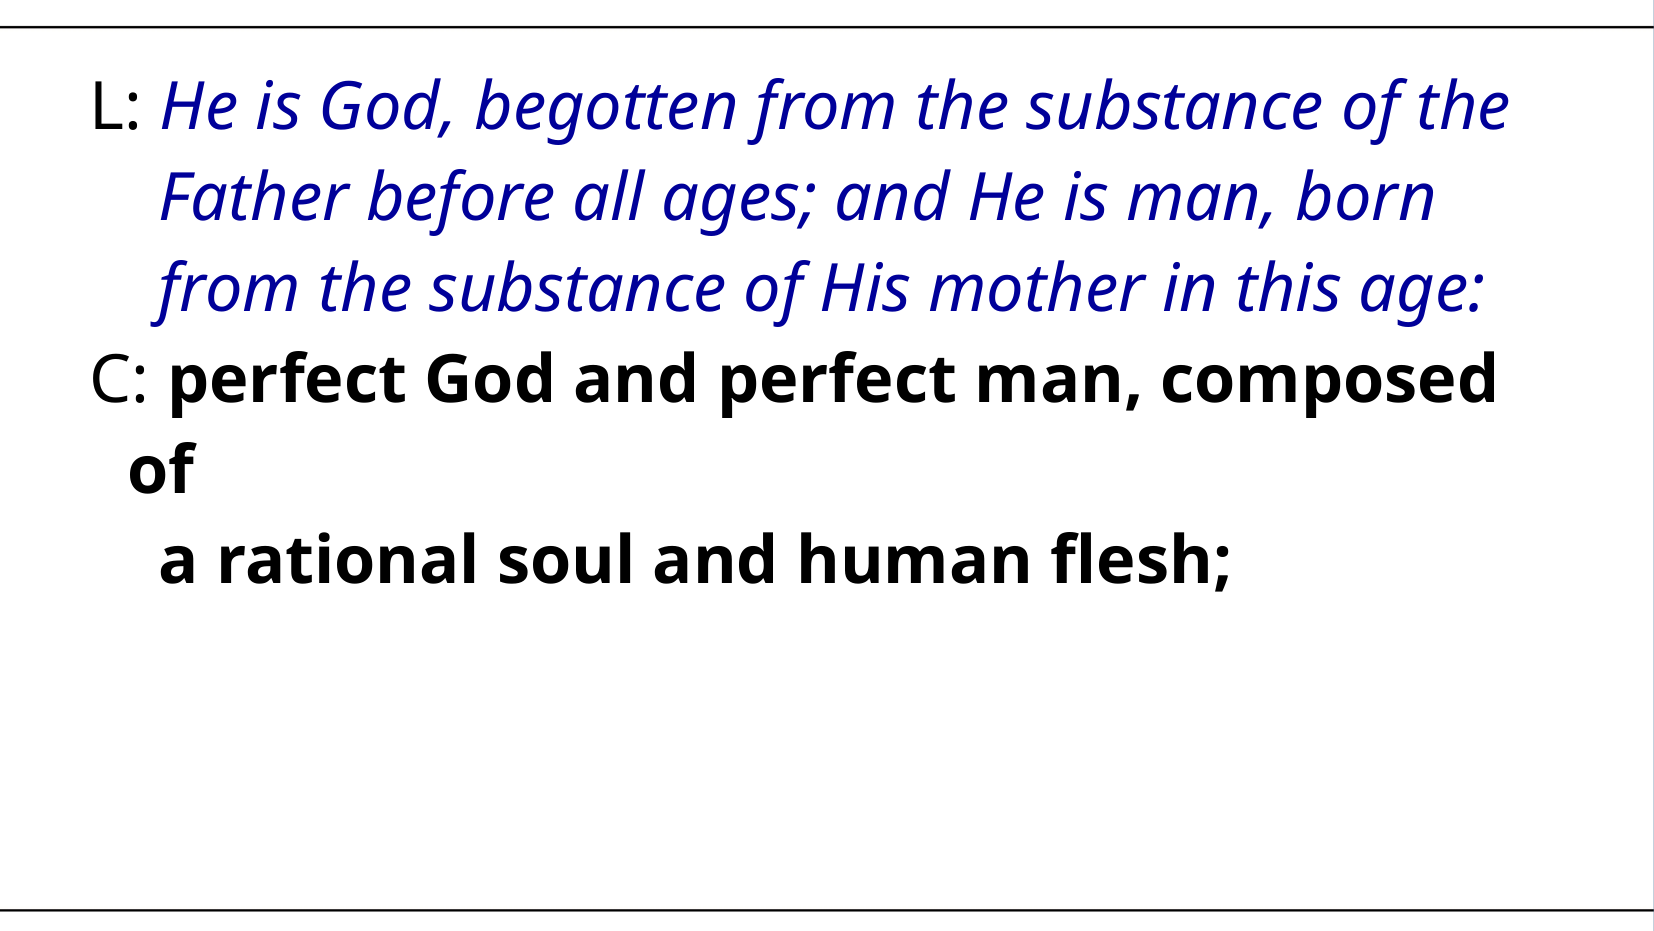

L: He is God, begotten from the substance of the
 Father before all ages; and He is man, born
 from the substance of His mother in this age:
C: perfect God and perfect man, composed of
 a rational soul and human flesh;